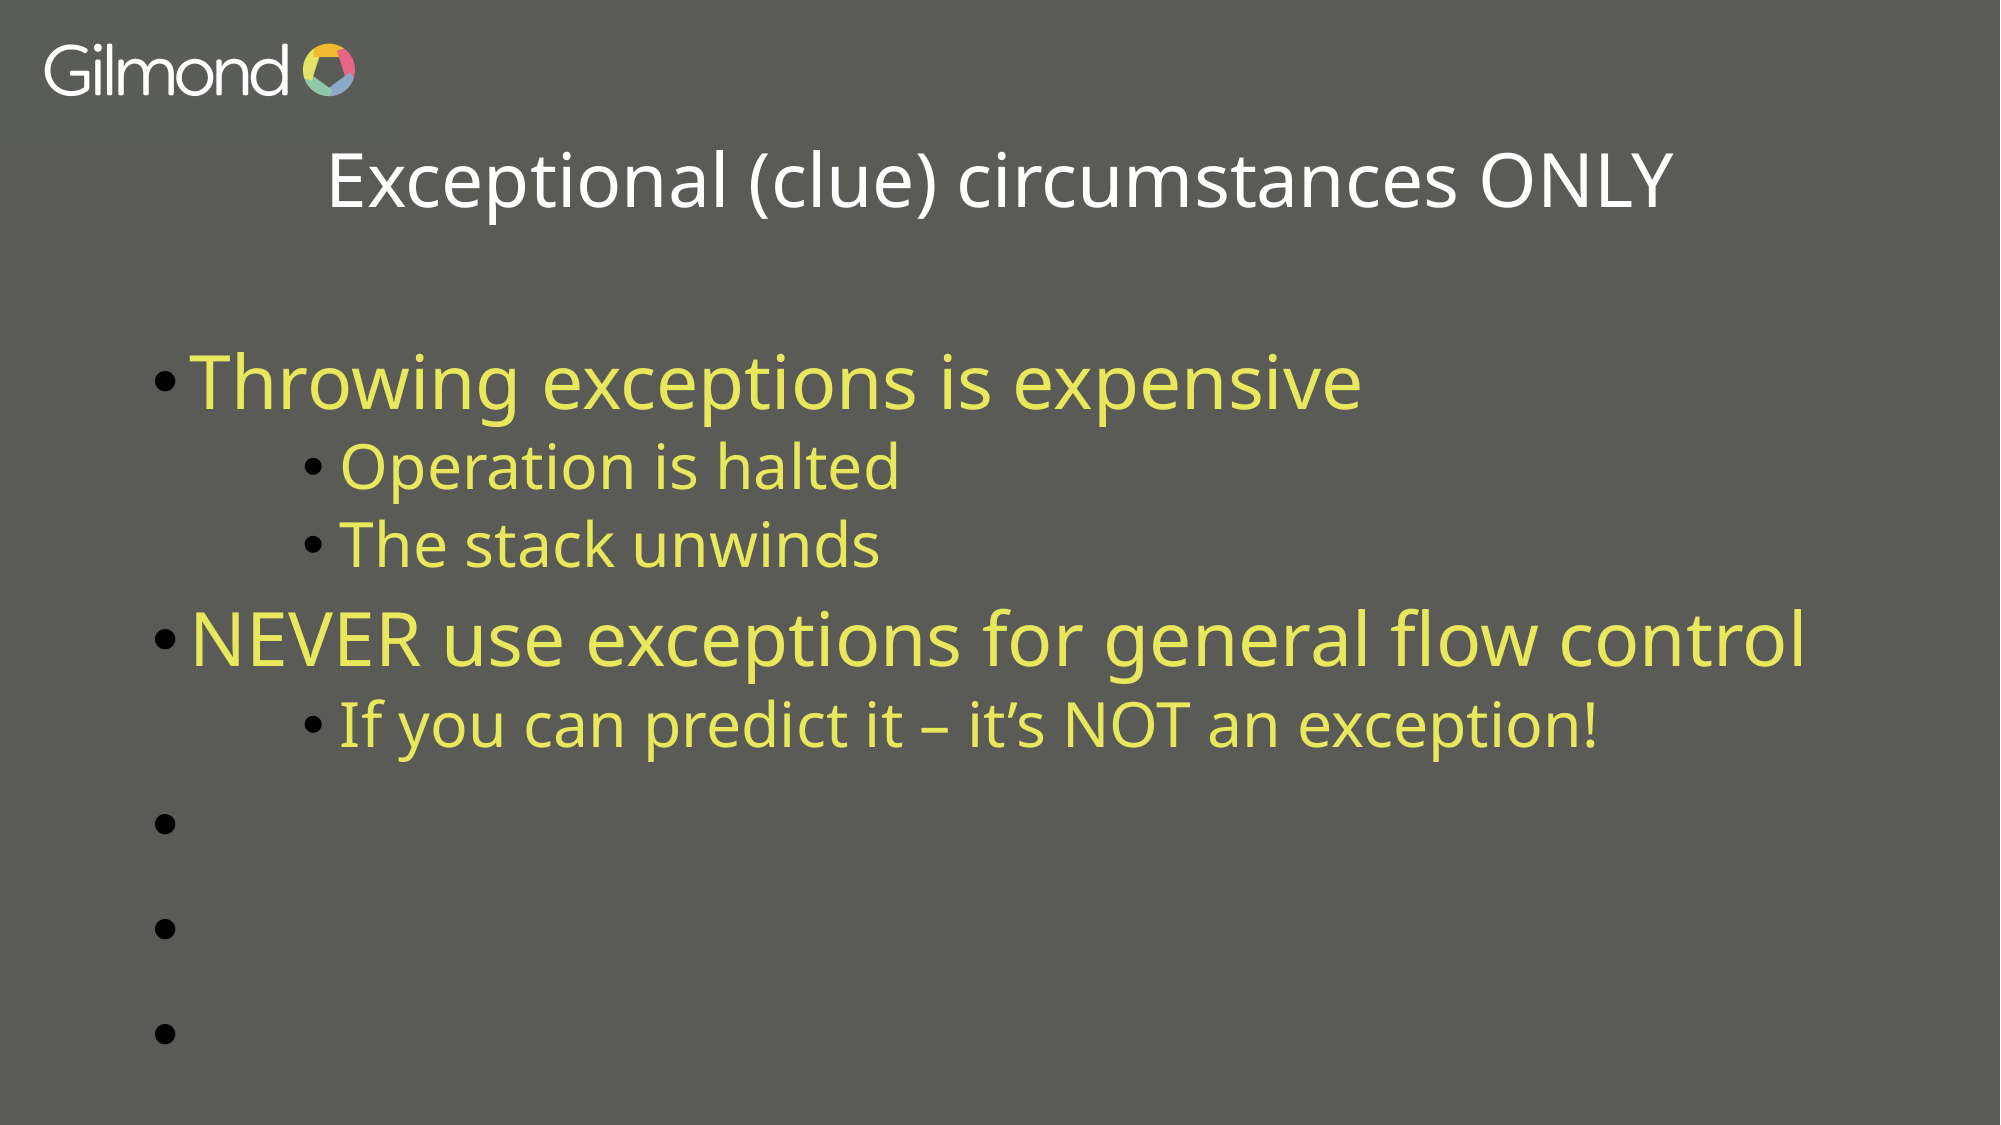

# Exceptional (clue) circumstances ONLY
Throwing exceptions is expensive
Operation is halted
The stack unwinds
NEVER use exceptions for general flow control
If you can predict it – it’s NOT an exception!